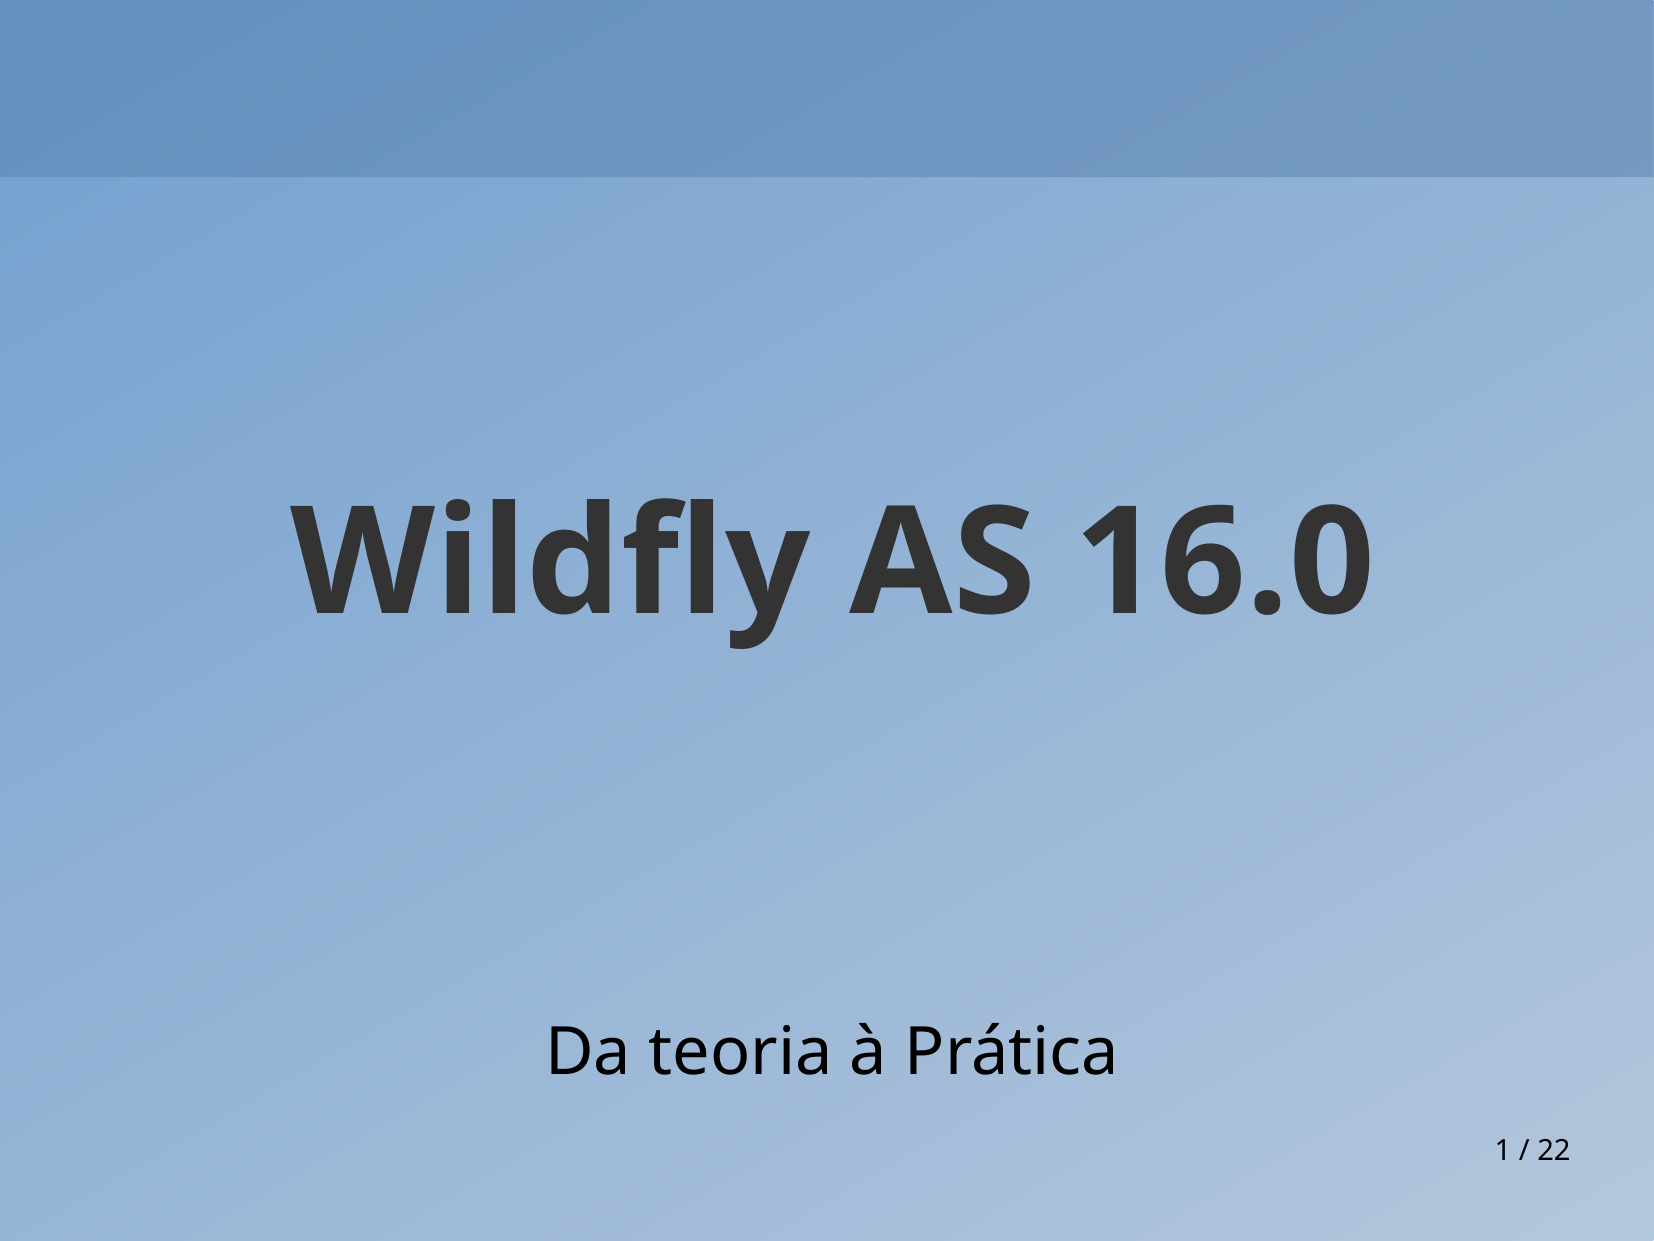

# Wildfly AS 16.0
Da teoria à Prática
1